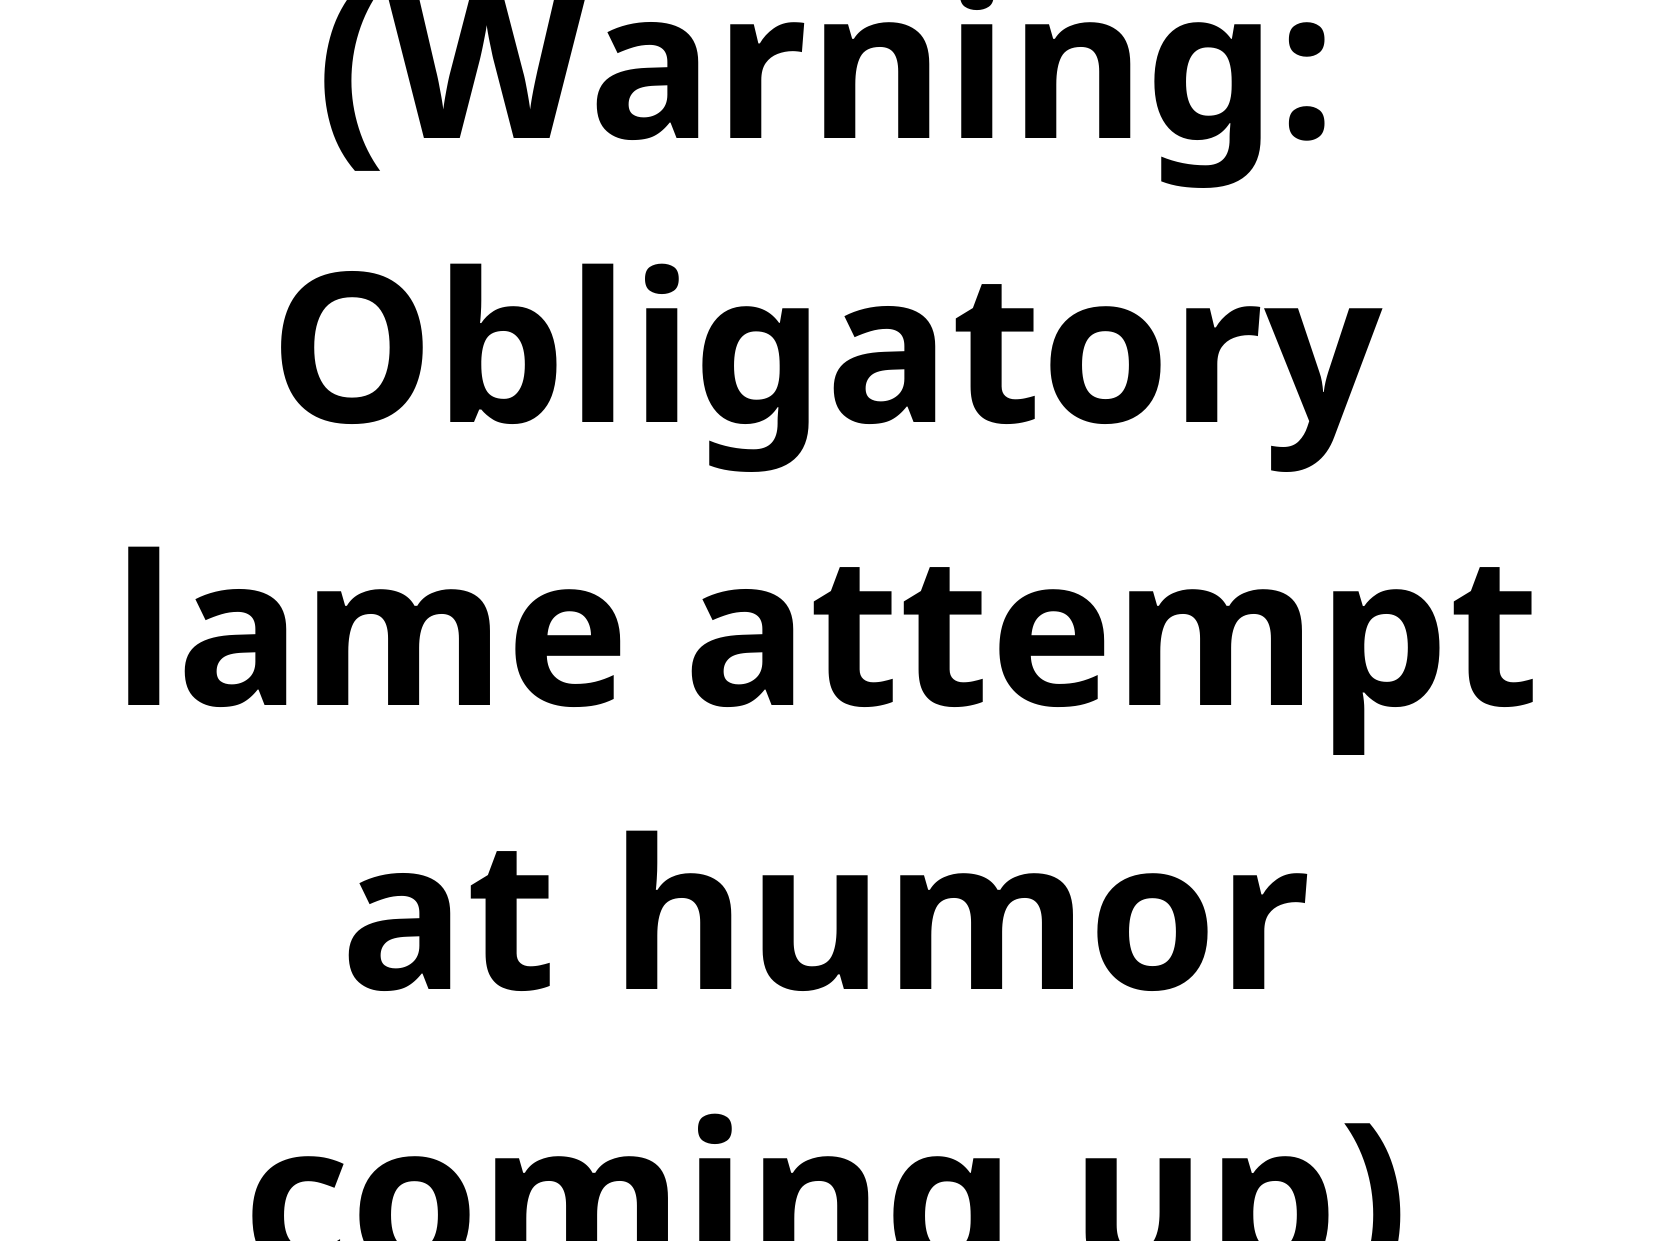

# (Warning: Obligatory lame attempt at humor coming up)